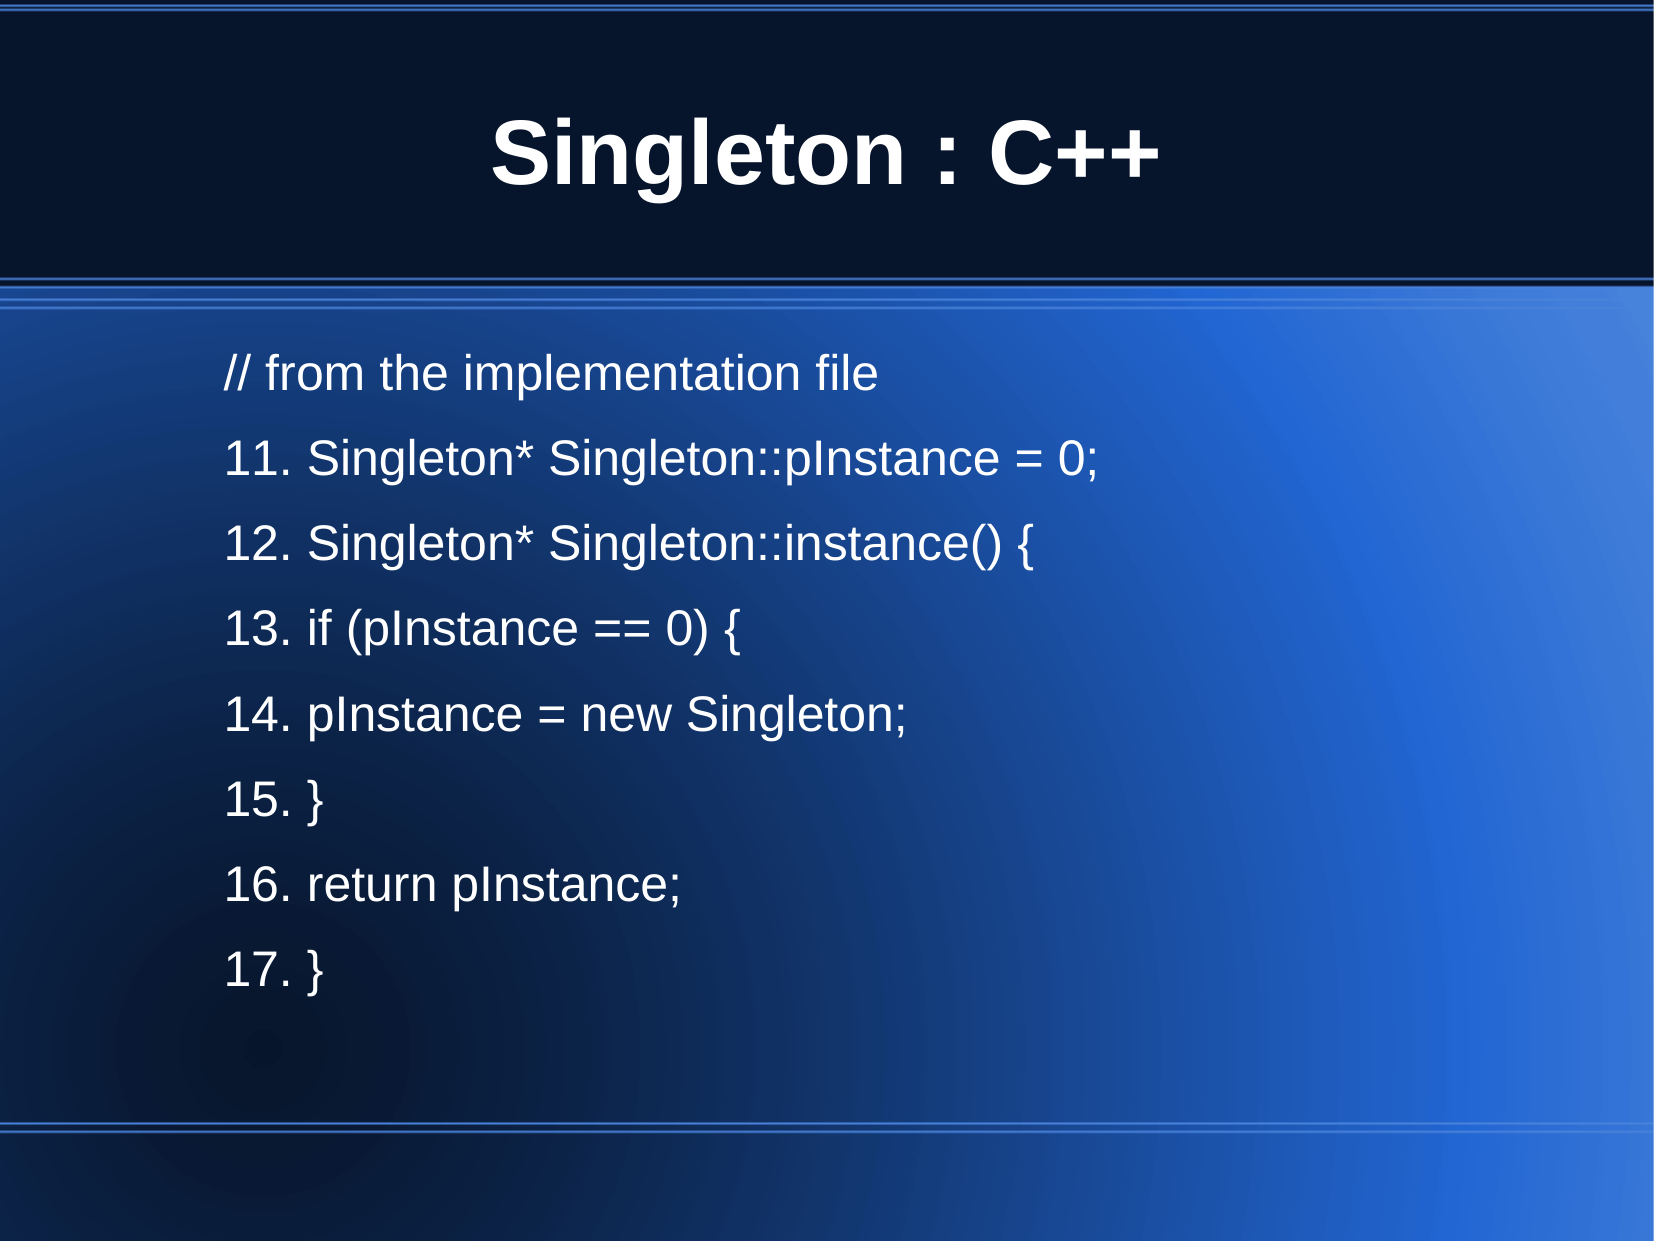

# Singleton : C++
// from the implementation file
11. Singleton* Singleton::pInstance = 0;
12. Singleton* Singleton::instance() {
13. if (pInstance == 0) {
14. pInstance = new Singleton;
15. }
16. return pInstance;
17. }